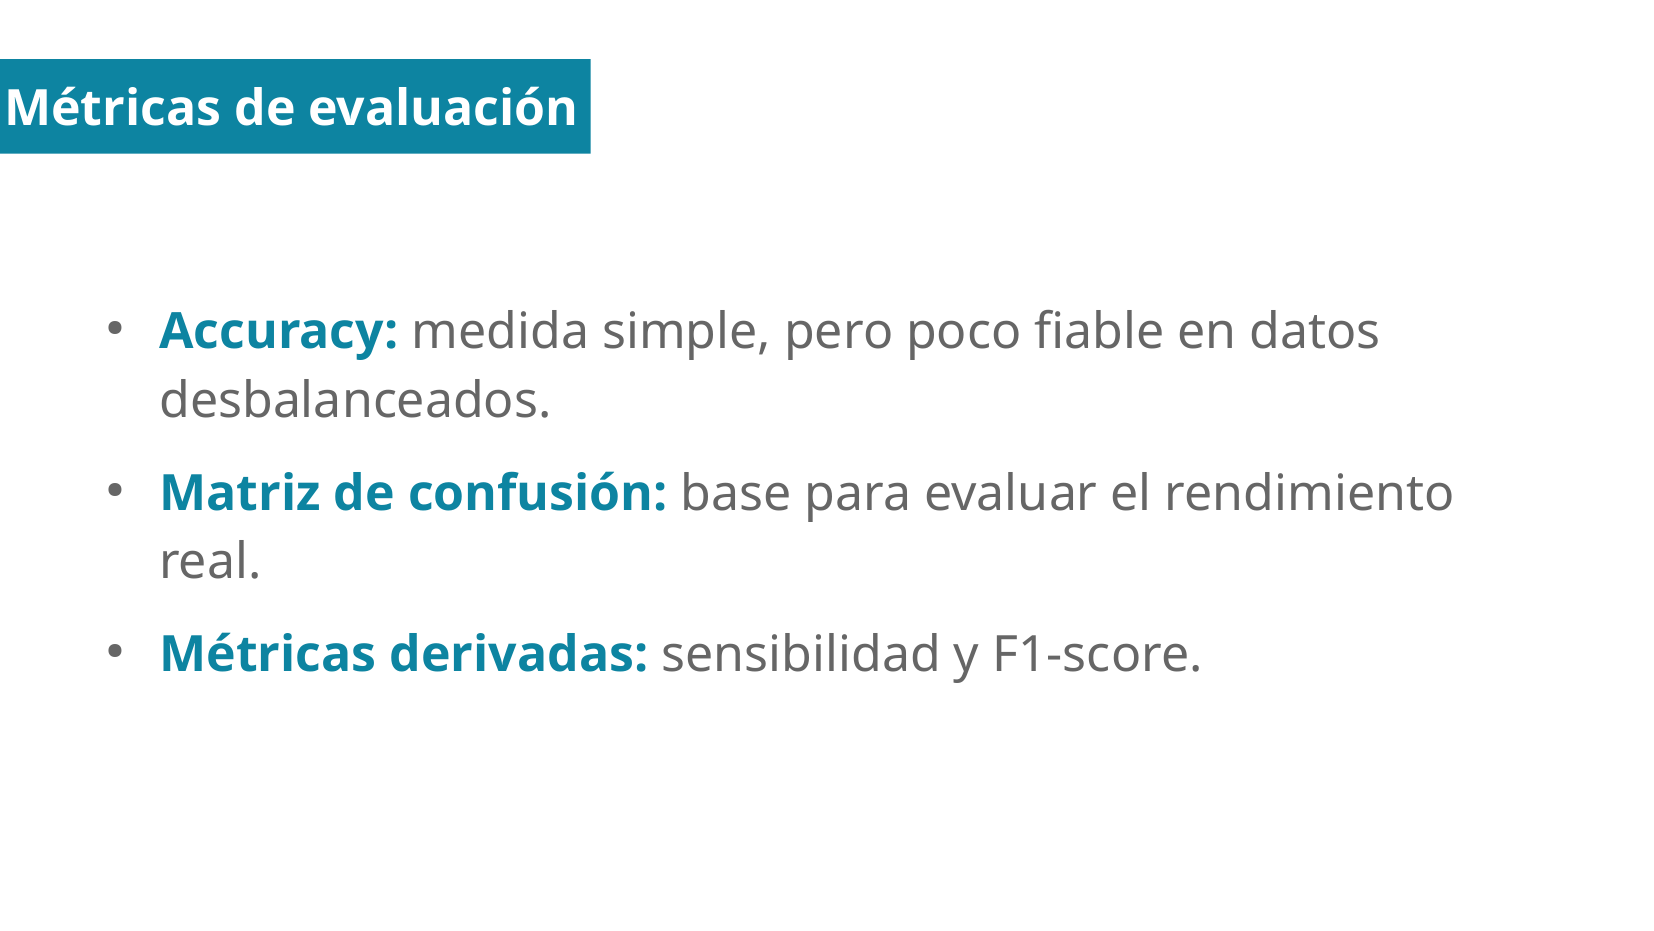

# Métricas de evaluación
Accuracy: medida simple, pero poco fiable en datos desbalanceados.
Matriz de confusión: base para evaluar el rendimiento real.
Métricas derivadas: sensibilidad y F1-score.